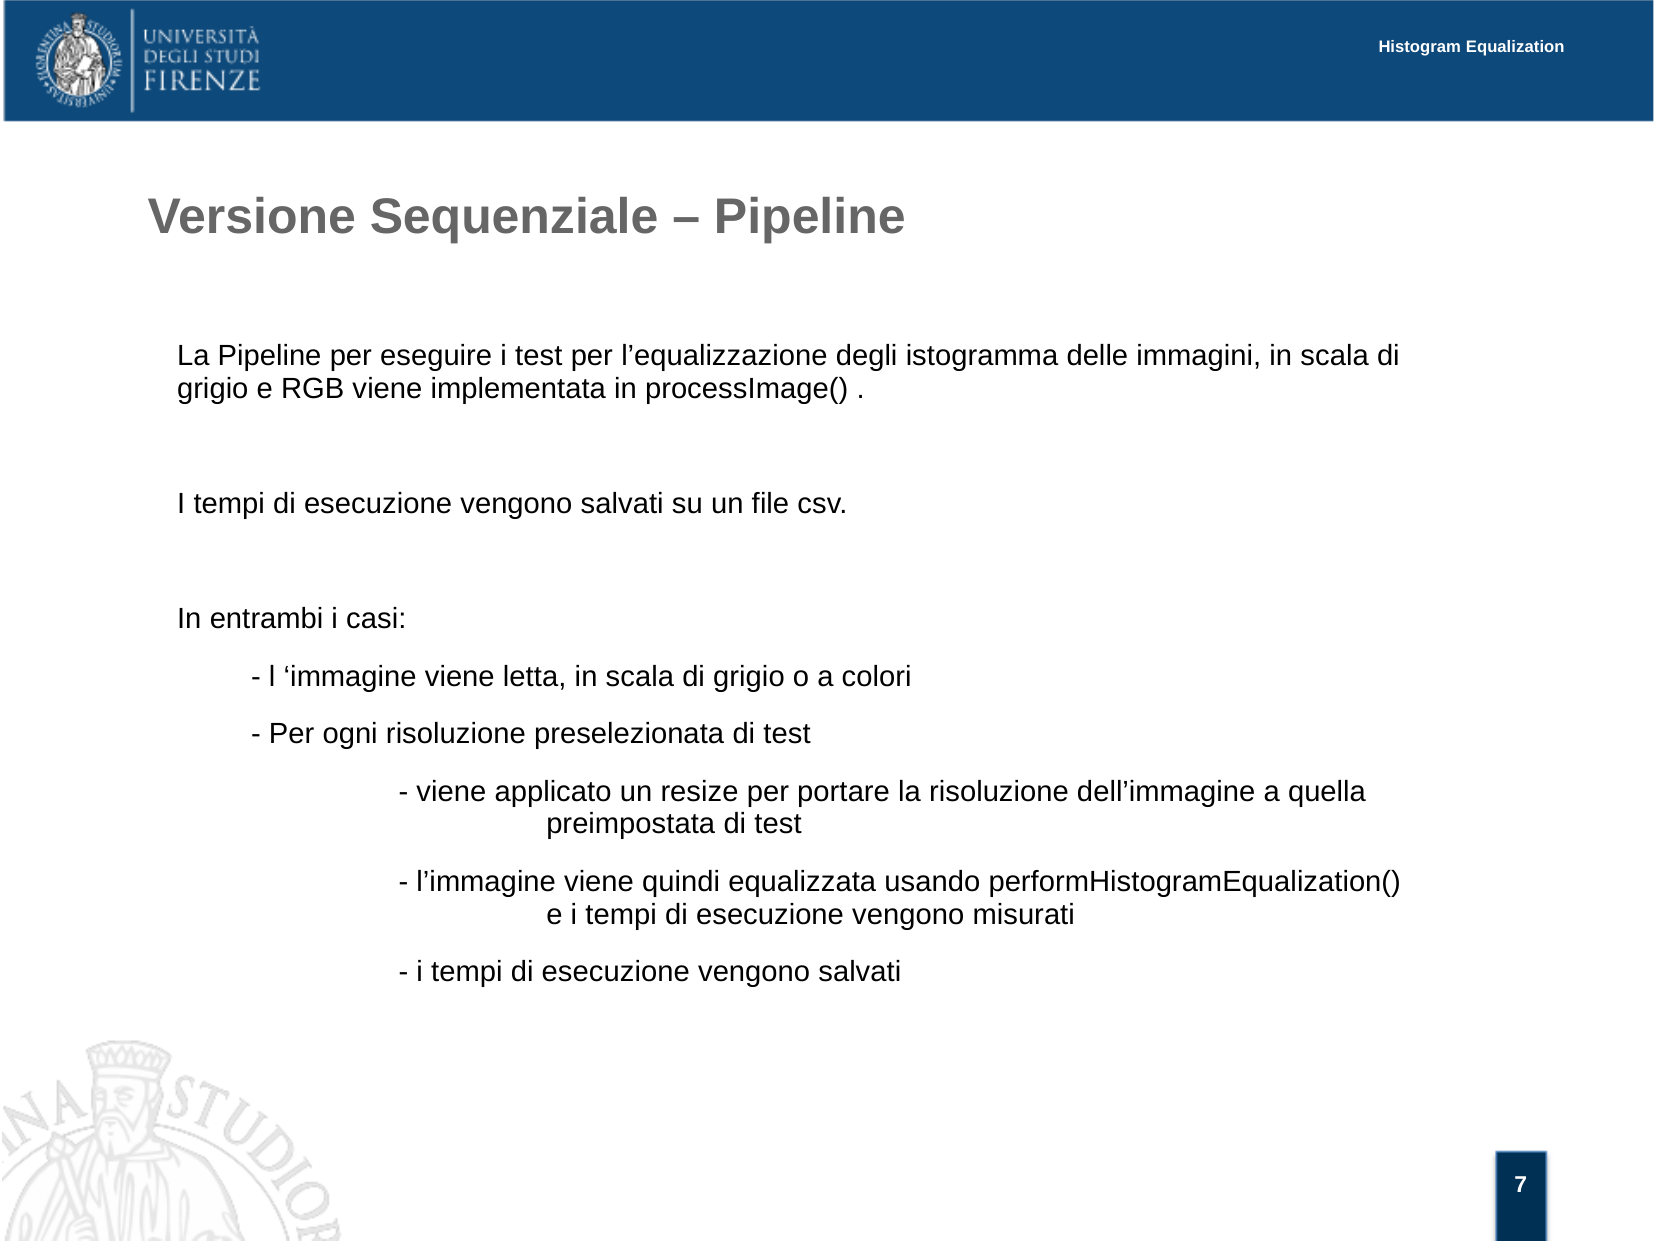

Histogram Equalization
Versione Sequenziale – Pipeline
La Pipeline per eseguire i test per l’equalizzazione degli istogramma delle immagini, in scala di grigio e RGB viene implementata in processImage() .
I tempi di esecuzione vengono salvati su un file csv.
In entrambi i casi:
	- l ‘immagine viene letta, in scala di grigio o a colori
	- Per ogni risoluzione preselezionata di test
			- viene applicato un resize per portare la risoluzione dell’immagine a quella 						preimpostata di test
			- l’immagine viene quindi equalizzata usando performHistogramEqualization() 						e i tempi di esecuzione vengono misurati
			- i tempi di esecuzione vengono salvati
7